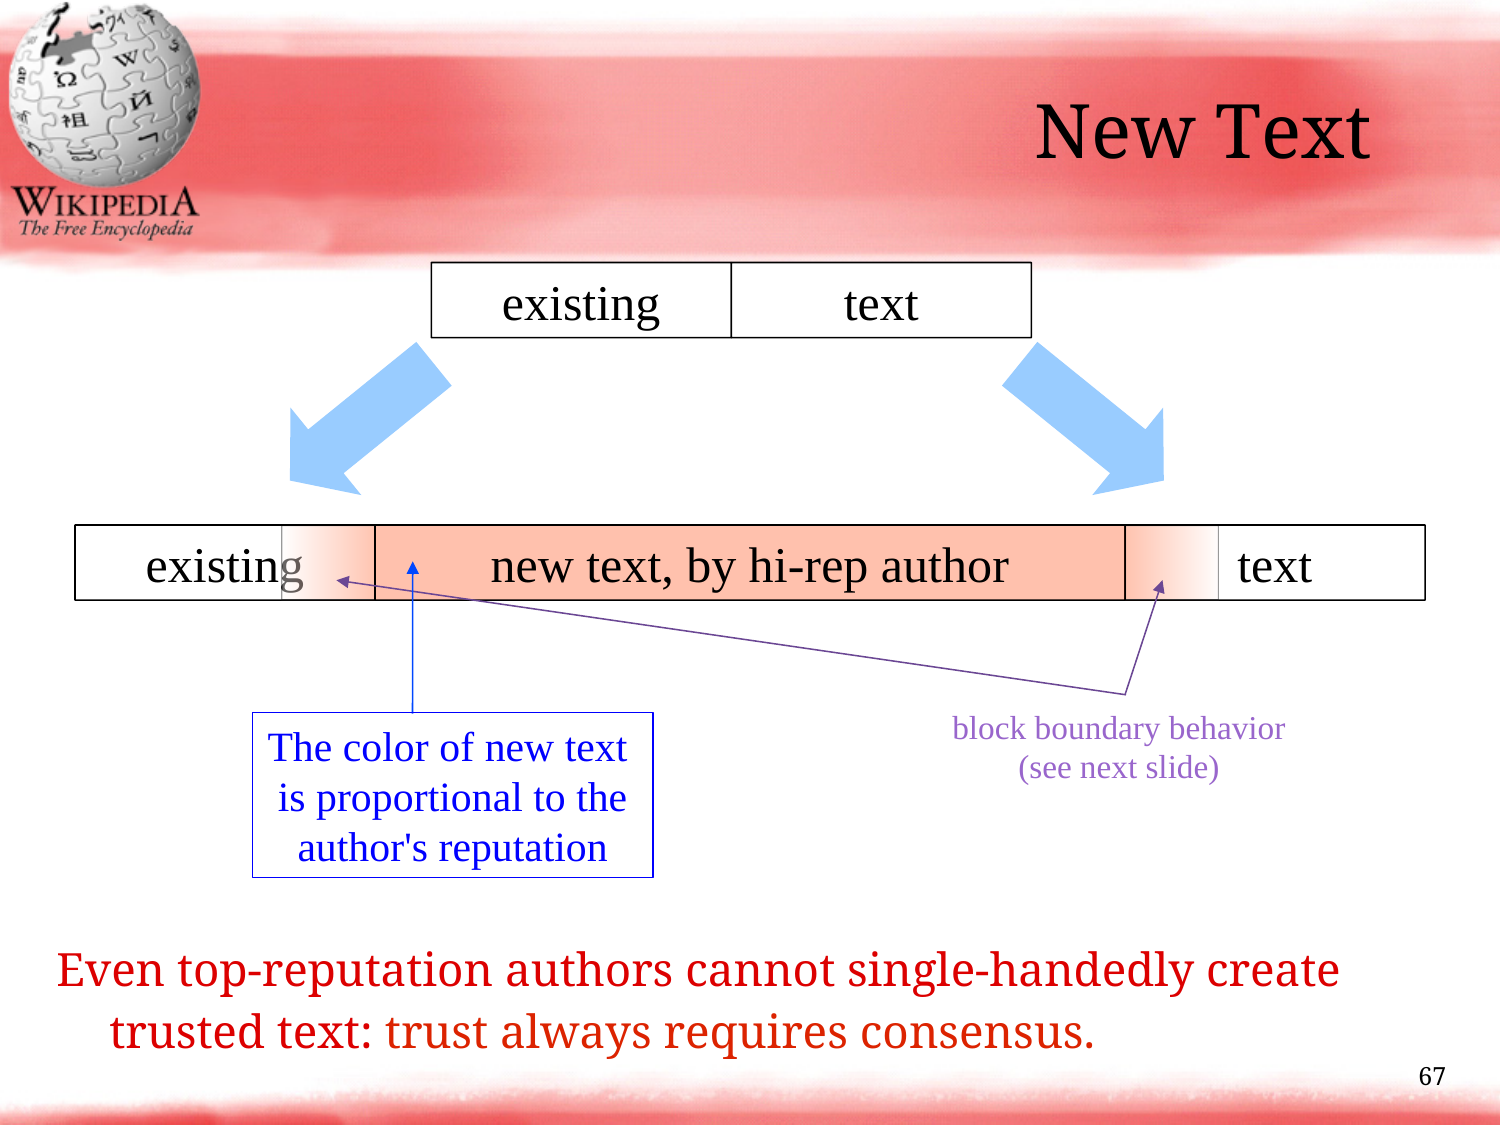

New Text
existing
text
existing
new text, by hi-rep author
text
block boundary behavior
(see next slide)‏
The color of new text
is proportional to the
author's reputation
# Even top-reputation authors cannot single-handedly create trusted text: trust always requires consensus.
67